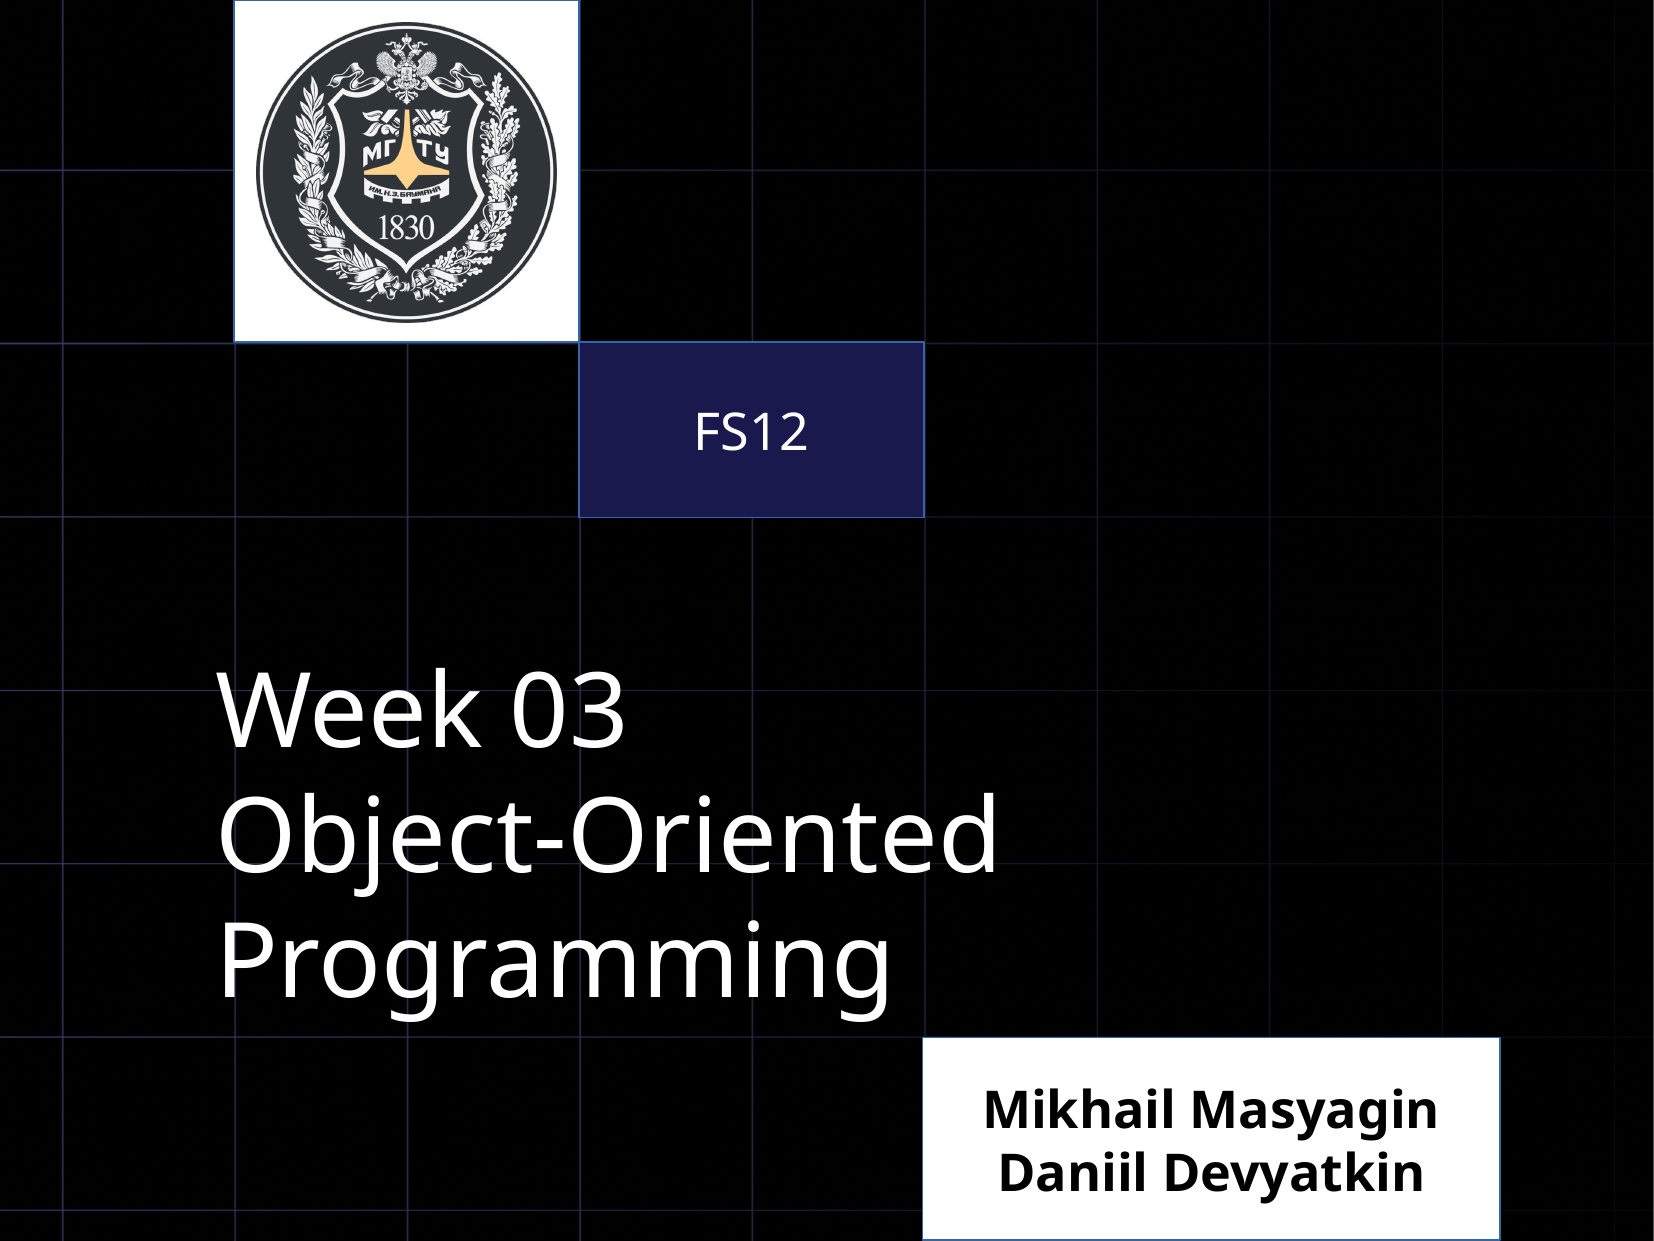

FS12
Week 03
Object-Oriented Programming
Mikhail Masyagin
Daniil Devyatkin